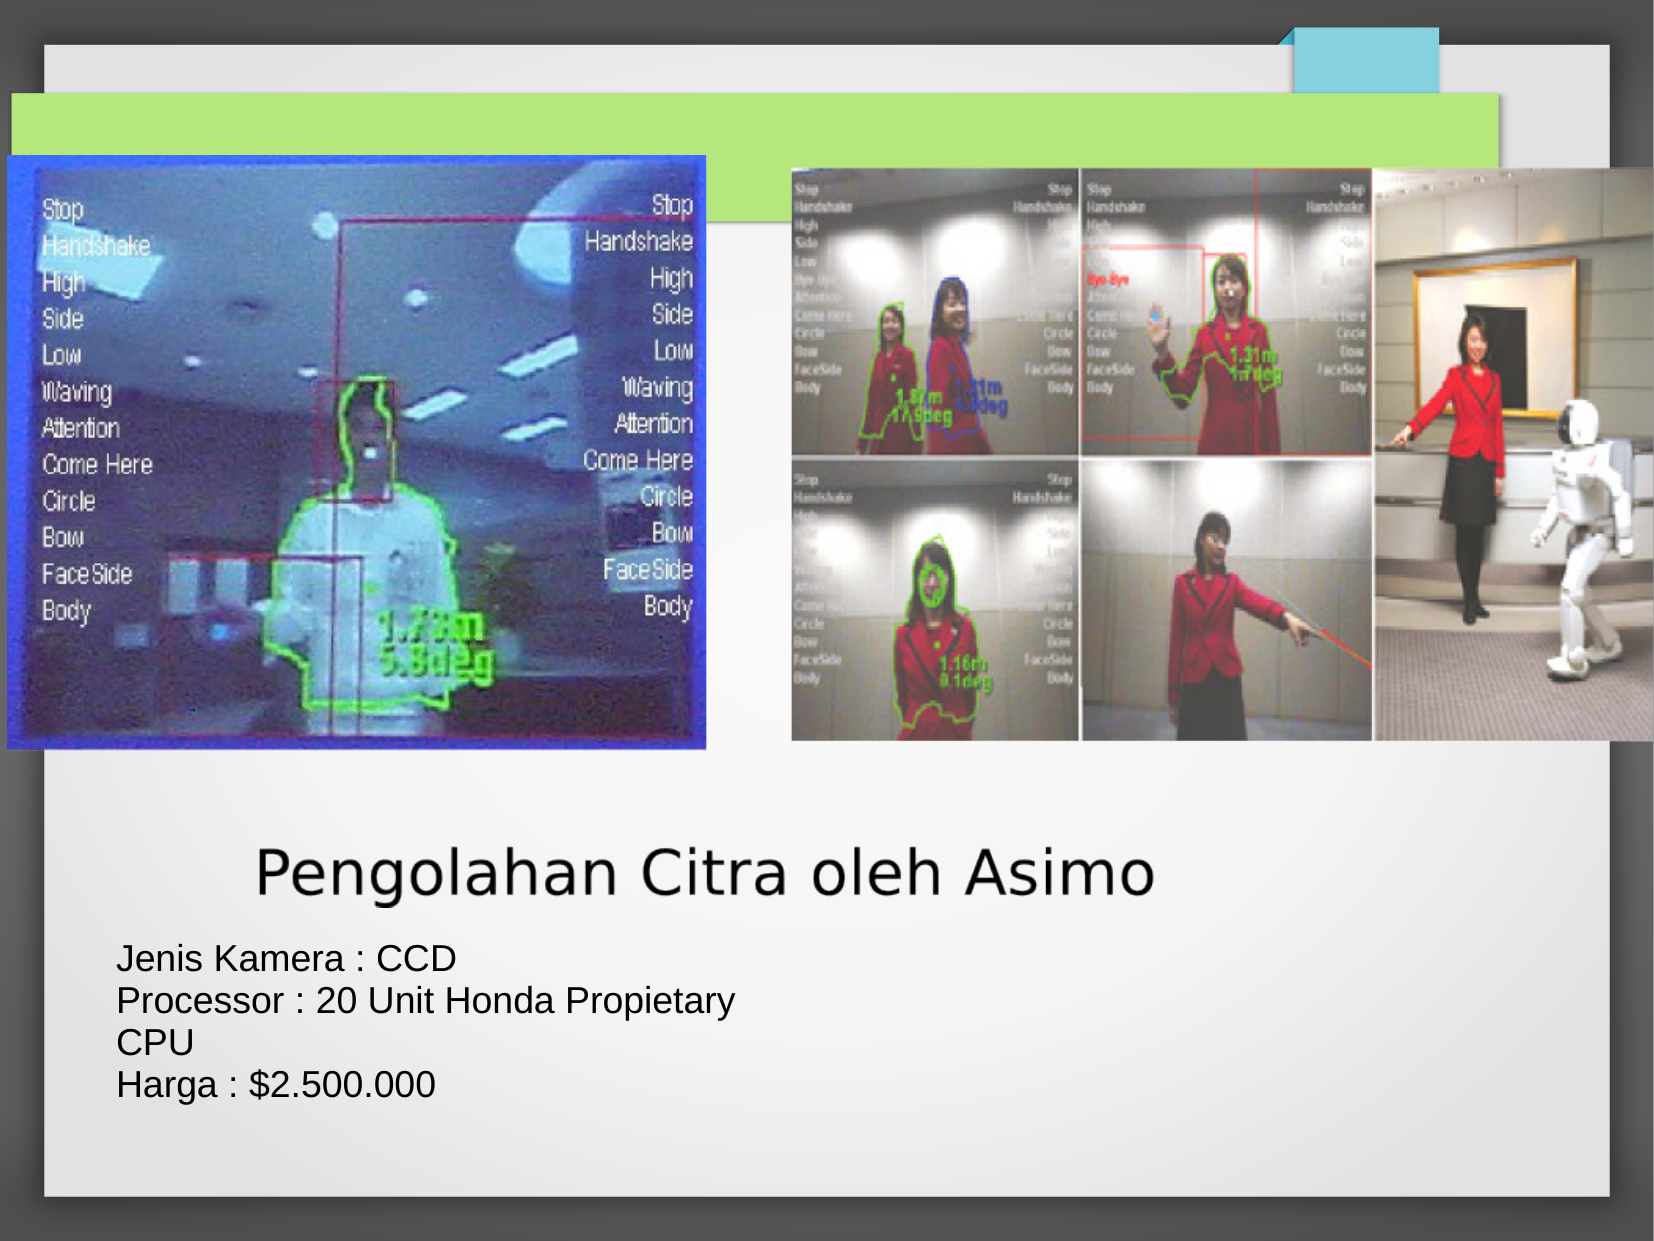

#
Jenis Kamera : CCD
Processor : 20 Unit Honda Propietary CPU
Harga : $2.500.000